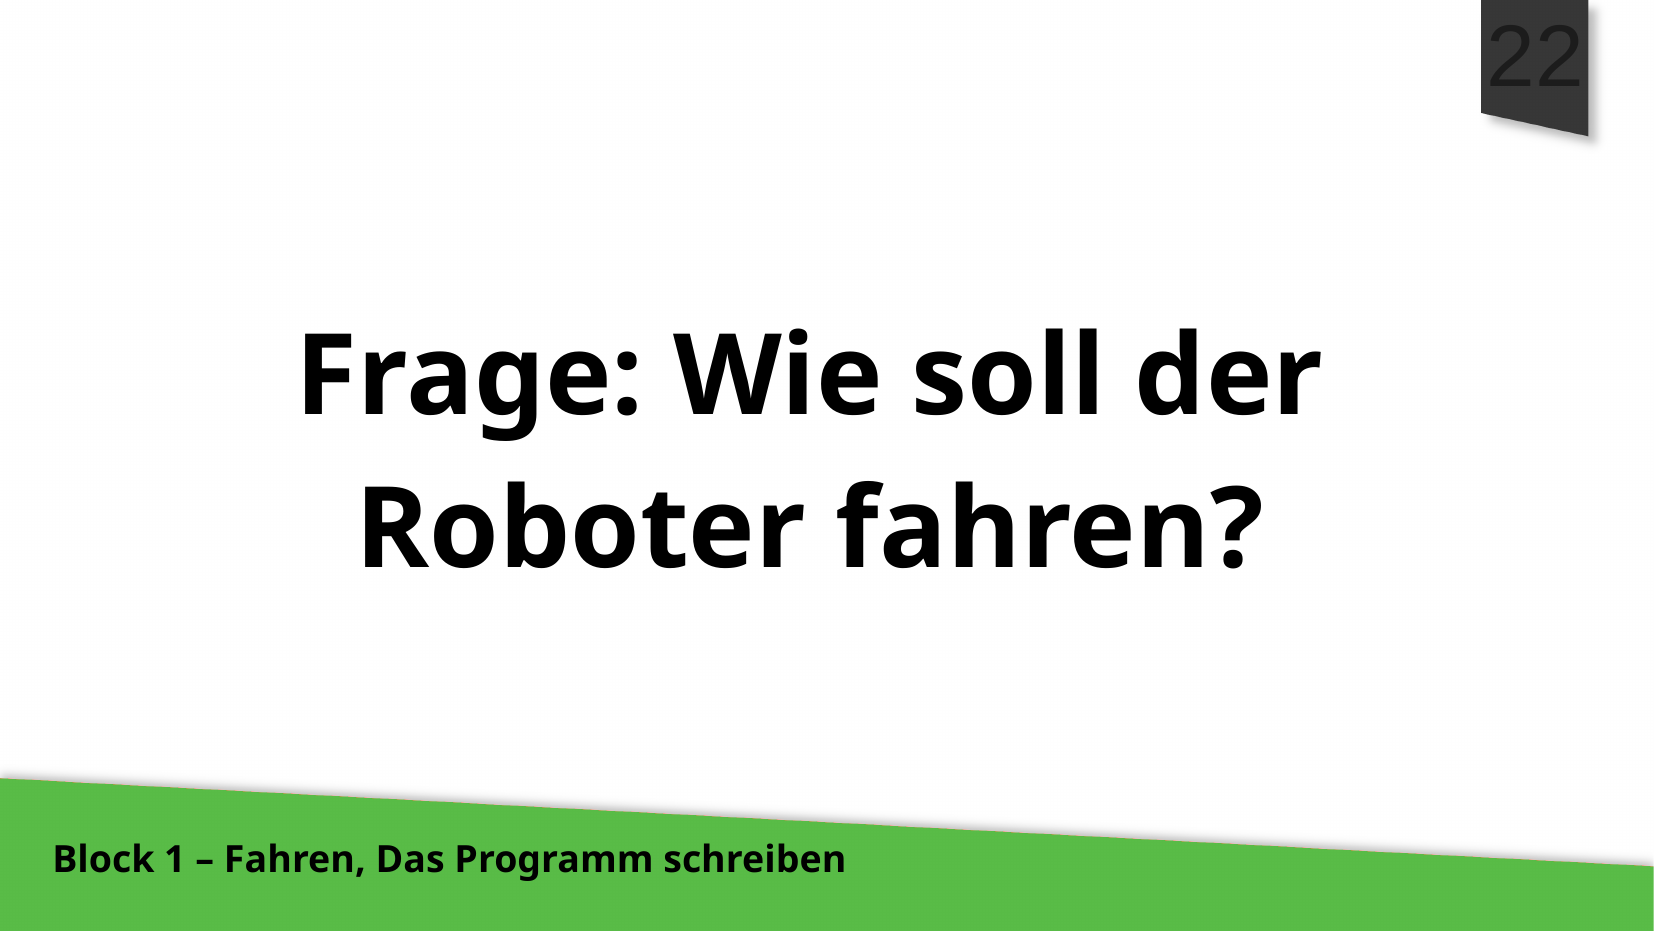

# Frage: Wie soll der Roboter fahren?
Block 1 – Fahren, Das Programm schreiben